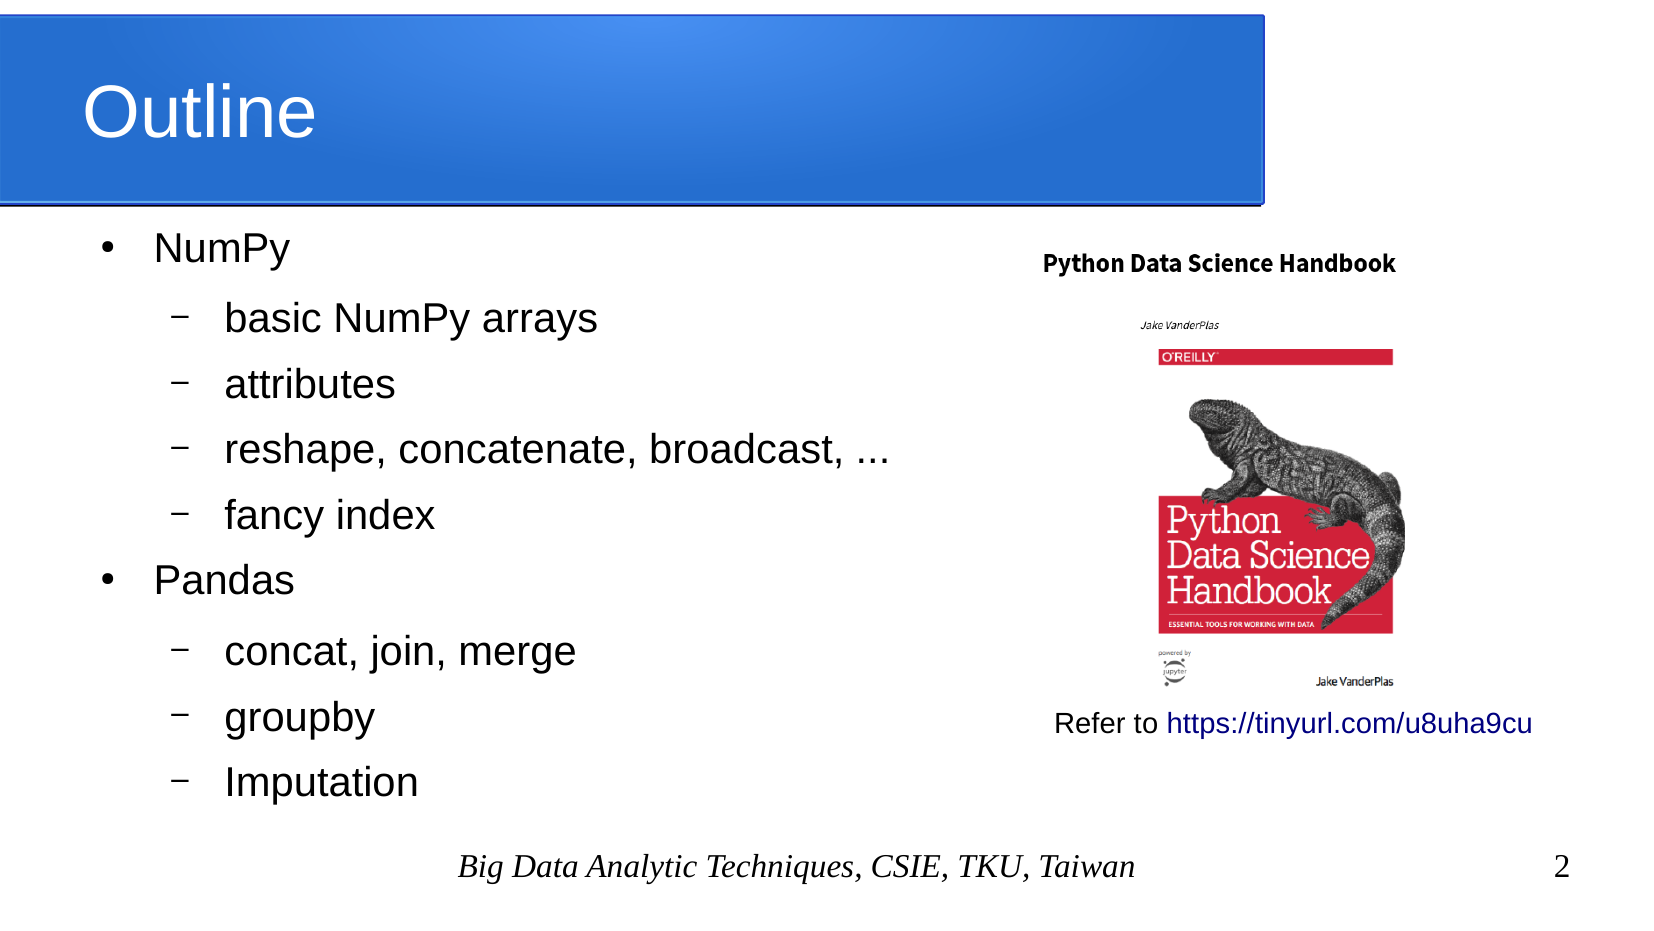

# Outline
NumPy
basic NumPy arrays
attributes
reshape, concatenate, broadcast, ...
fancy index
Pandas
concat, join, merge
groupby
Imputation
Refer to https://tinyurl.com/u8uha9cu
Big Data Analytic Techniques, CSIE, TKU, Taiwan
2